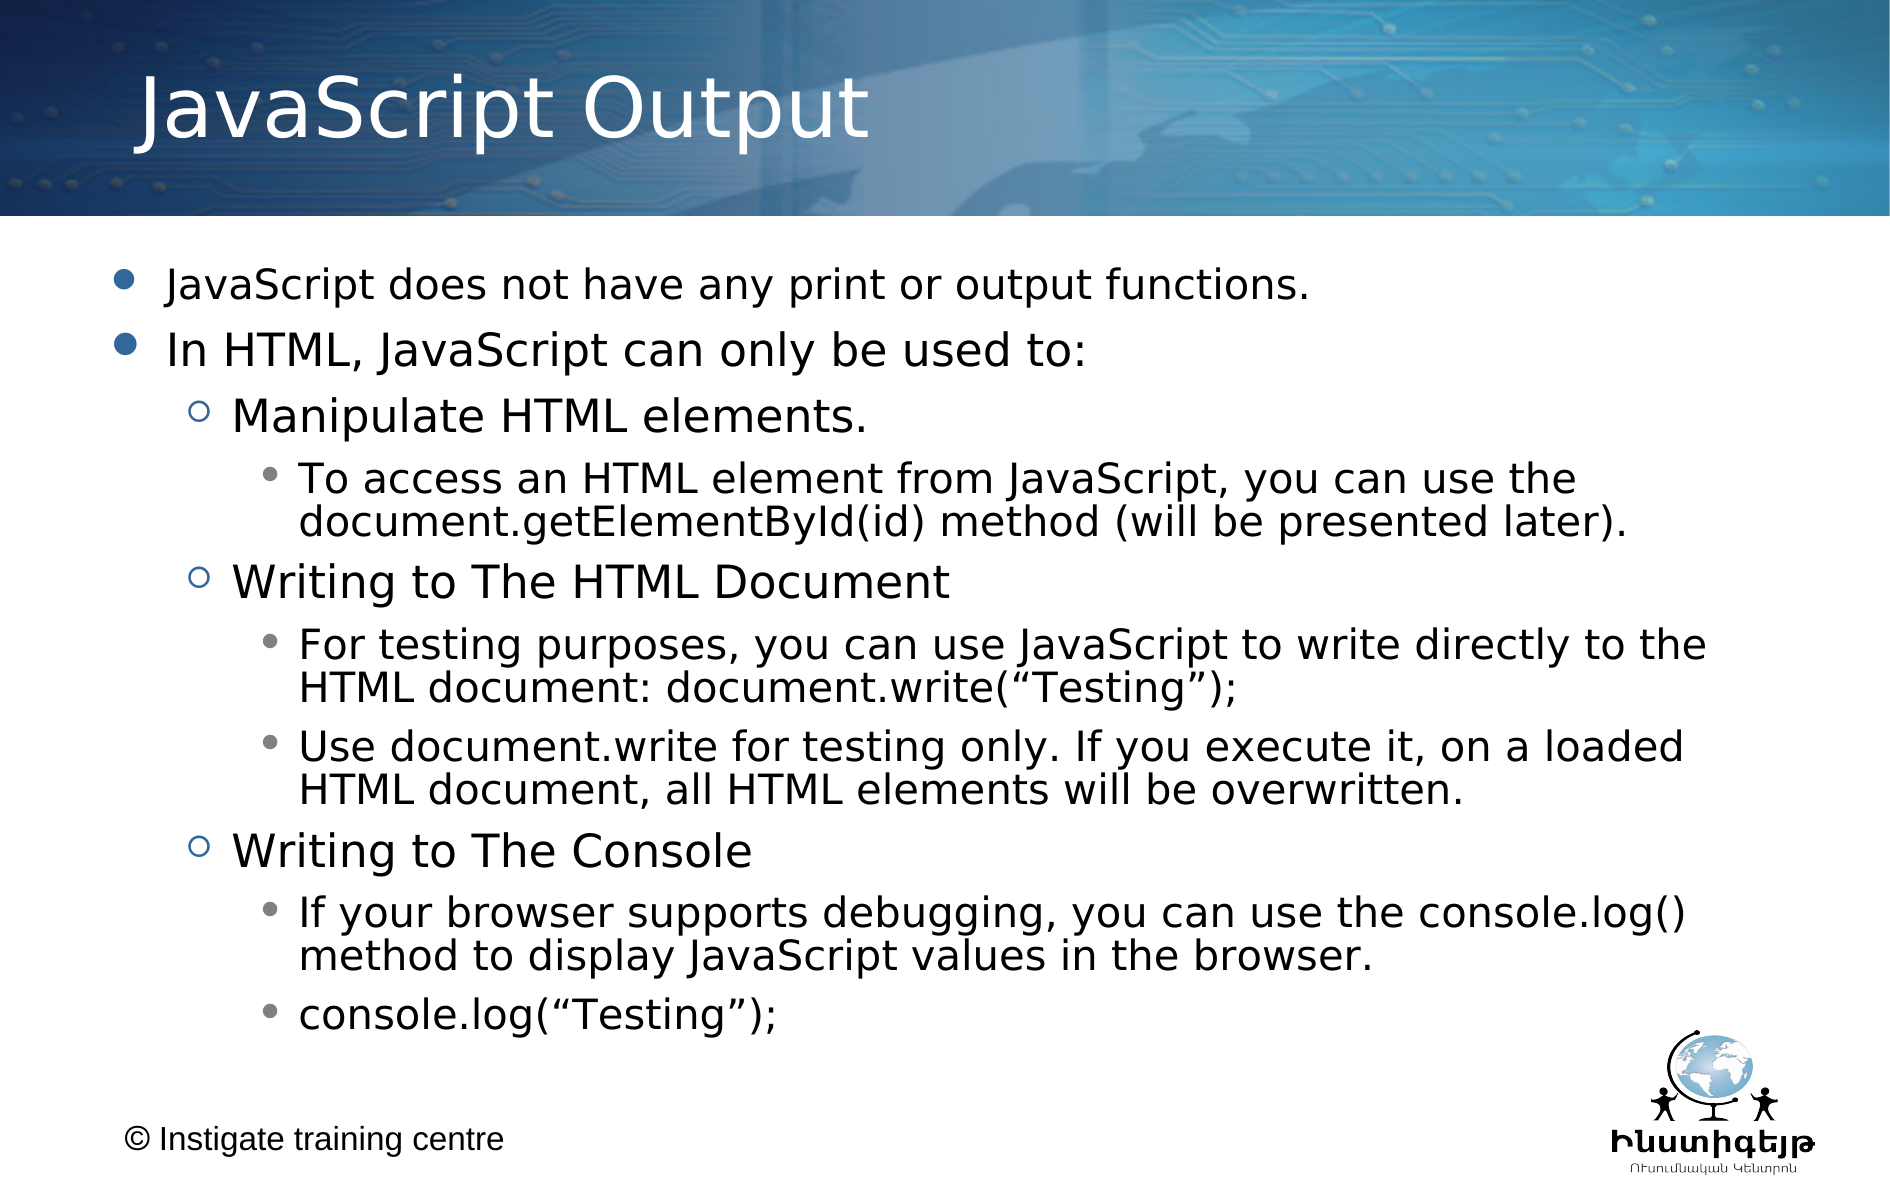

JavaScript Output
# JavaScript does not have any print or output functions.
In HTML, JavaScript can only be used to:
Manipulate HTML elements.
To access an HTML element from JavaScript, you can use the document.getElementById(id) method (will be presented later).
Writing to The HTML Document
For testing purposes, you can use JavaScript to write directly to the HTML document: document.write(“Testing”);
Use document.write for testing only. If you execute it, on a loaded HTML document, all HTML elements will be overwritten.
Writing to The Console
If your browser supports debugging, you can use the console.log() method to display JavaScript values in the browser.
console.log(“Testing”);